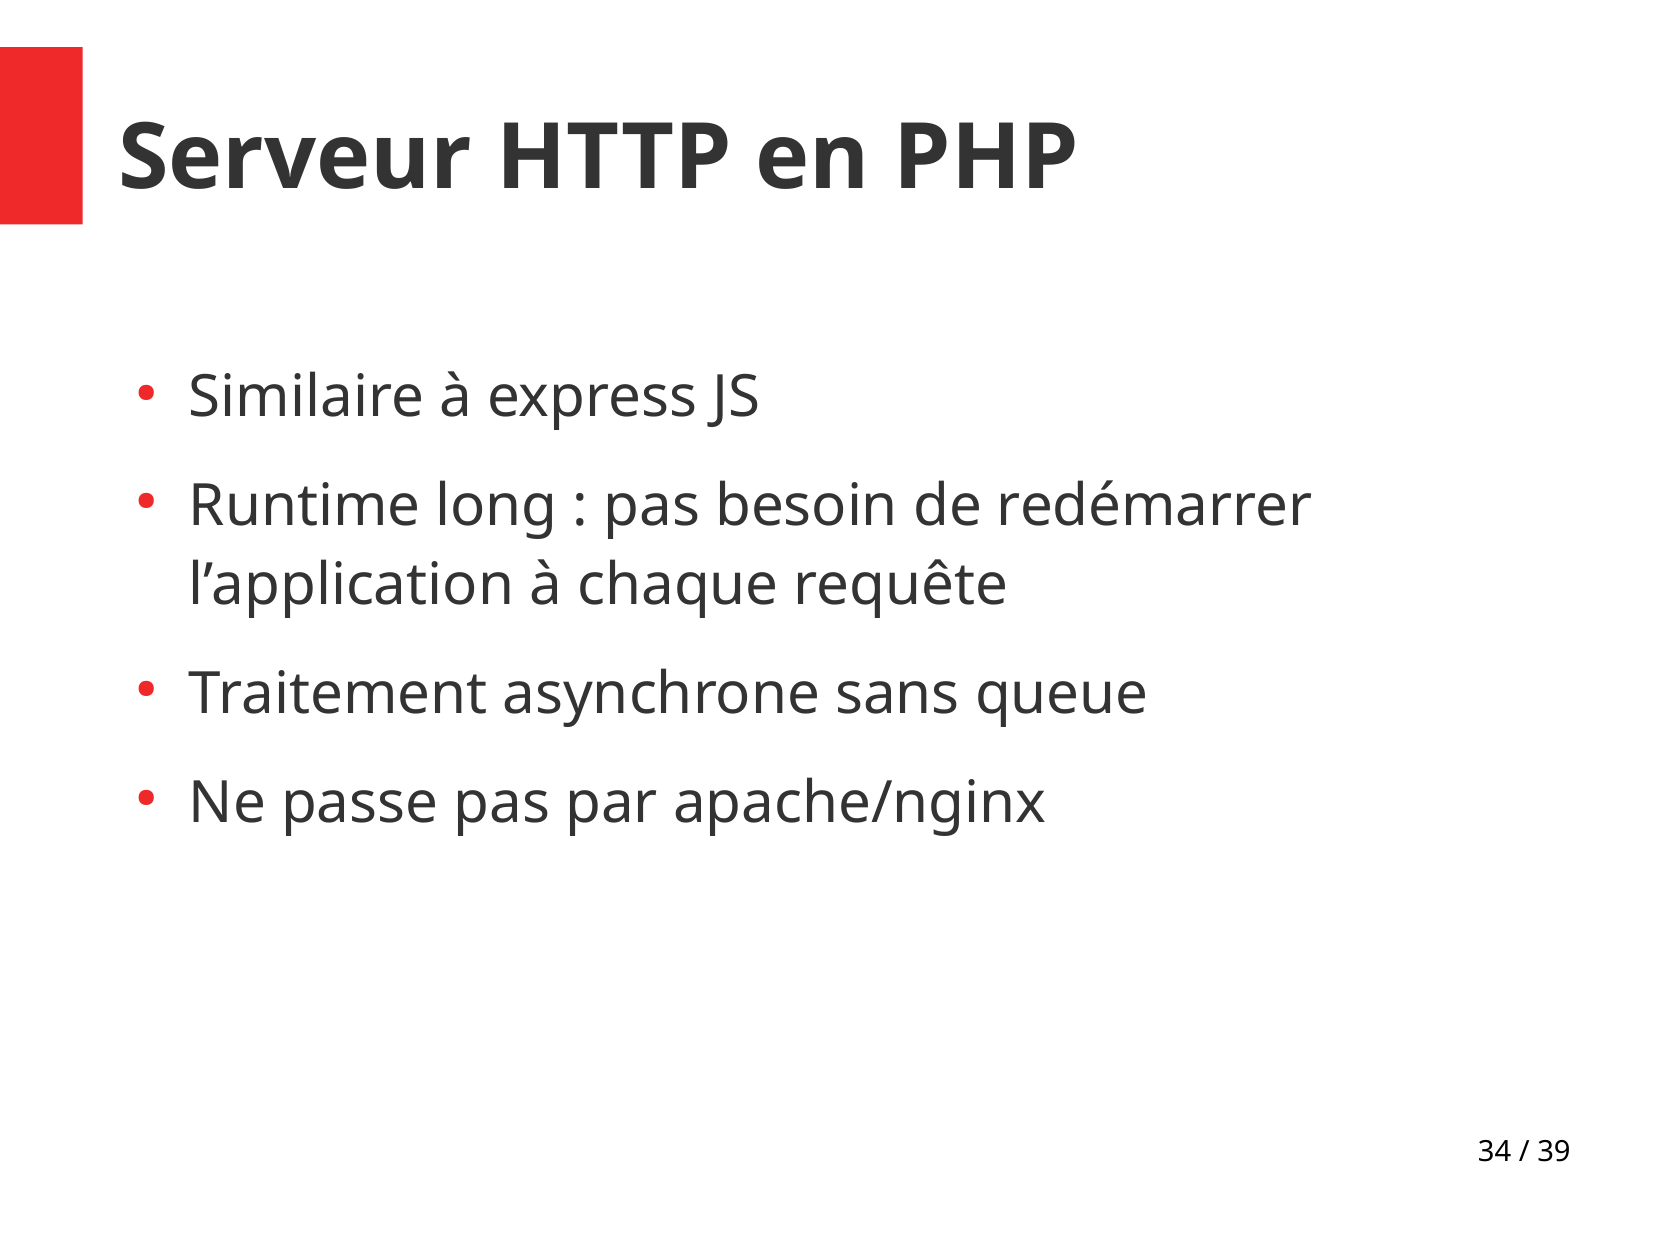

# Serveur HTTP en PHP
Similaire à express JS
Runtime long : pas besoin de redémarrer l’application à chaque requête
Traitement asynchrone sans queue
Ne passe pas par apache/nginx
34